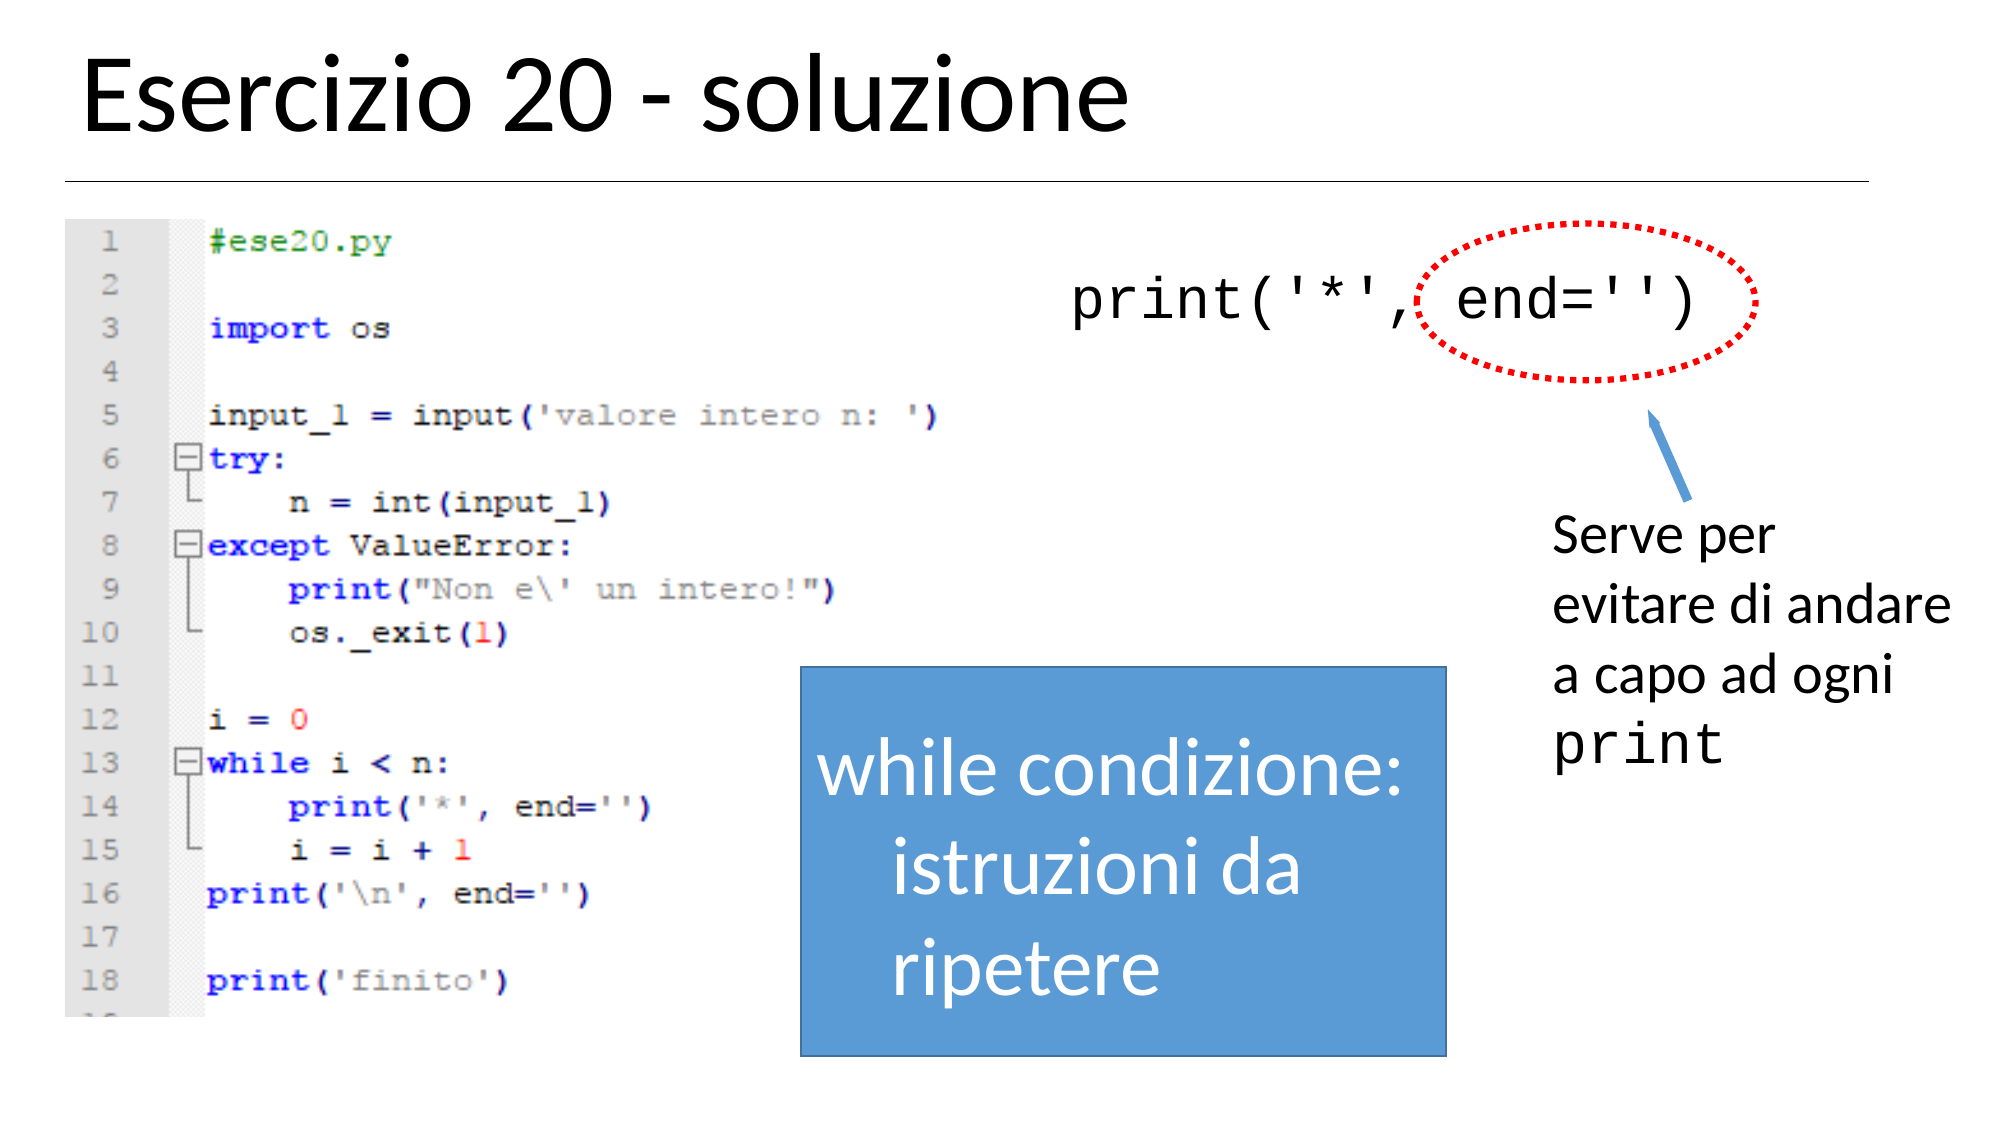

Esercizio 20 - soluzione
print('*', end='')
Serve per evitare di andare a capo ad ogni print
while condizione:
 istruzioni da
 ripetere